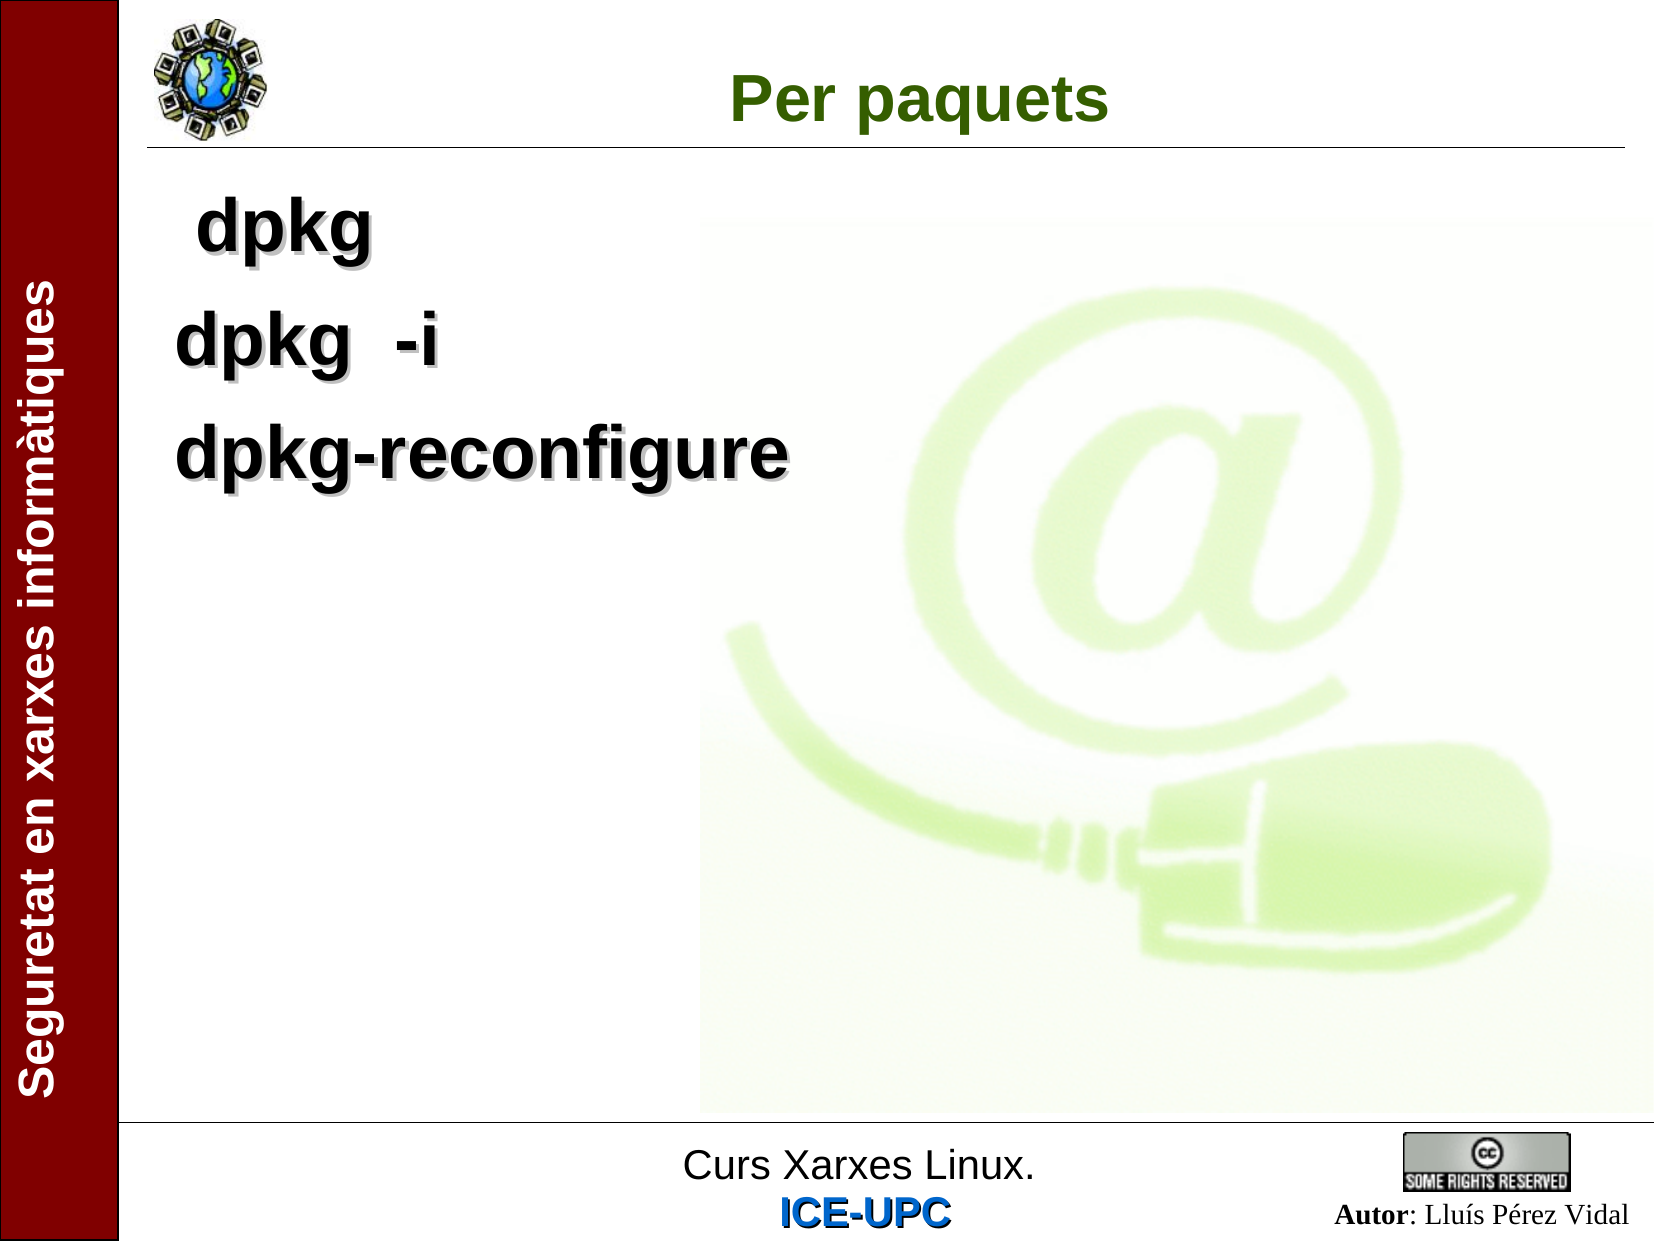

# Per paquets
 dpkg
dpkg -i
dpkg-reconfigure